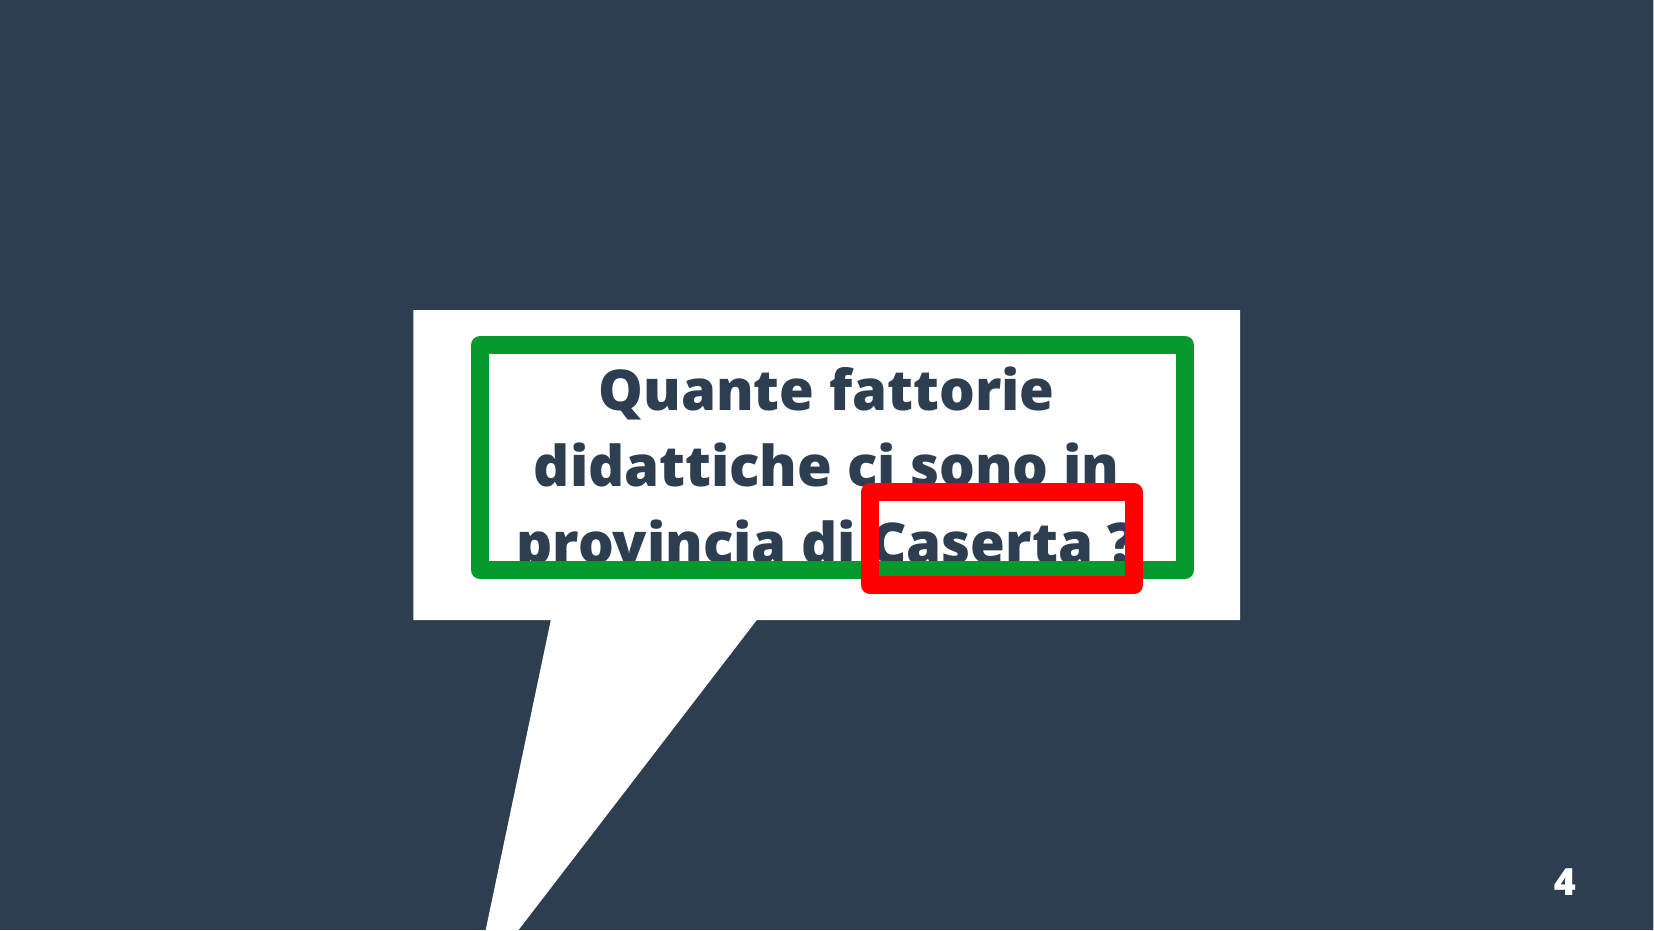

# Quante fattorie didattiche ci sono in provincia di Caserta ?
4